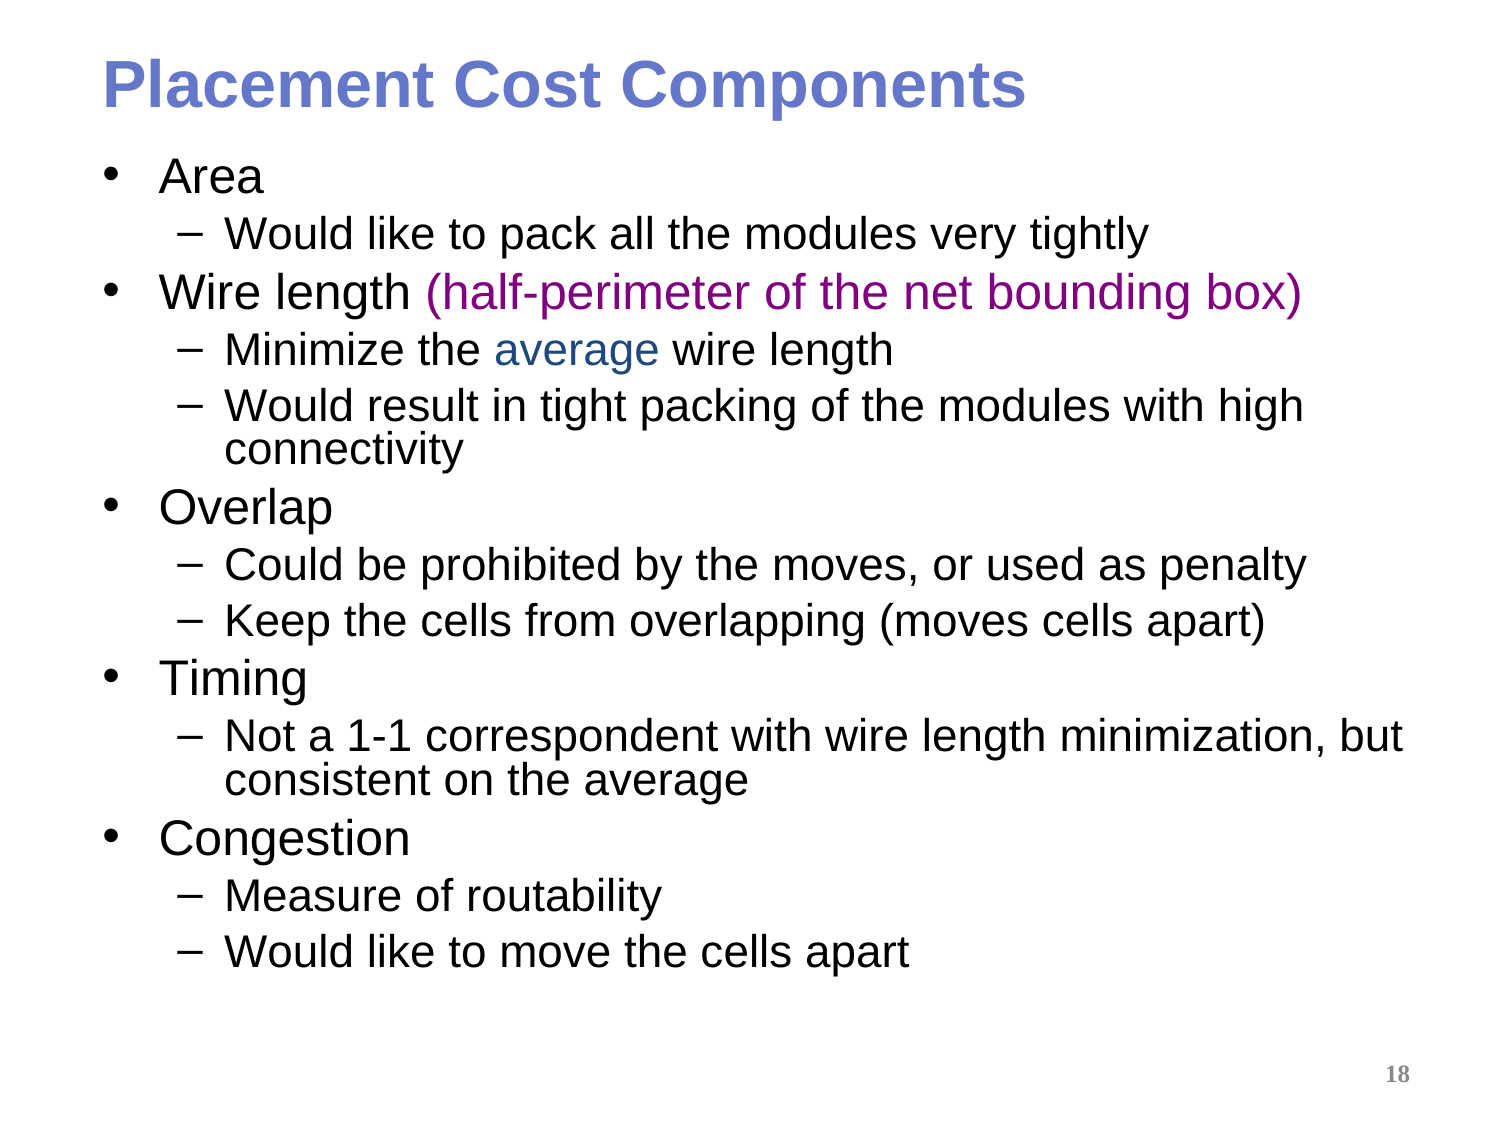

Placement Cost Components
Area
Would like to pack all the modules very tightly
Wire length (half-perimeter of the net bounding box)
Minimize the average wire length
Would result in tight packing of the modules with high connectivity
Overlap
Could be prohibited by the moves, or used as penalty
Keep the cells from overlapping (moves cells apart)
Timing
Not a 1-1 correspondent with wire length minimization, but consistent on the average
Congestion
Measure of routability
Would like to move the cells apart